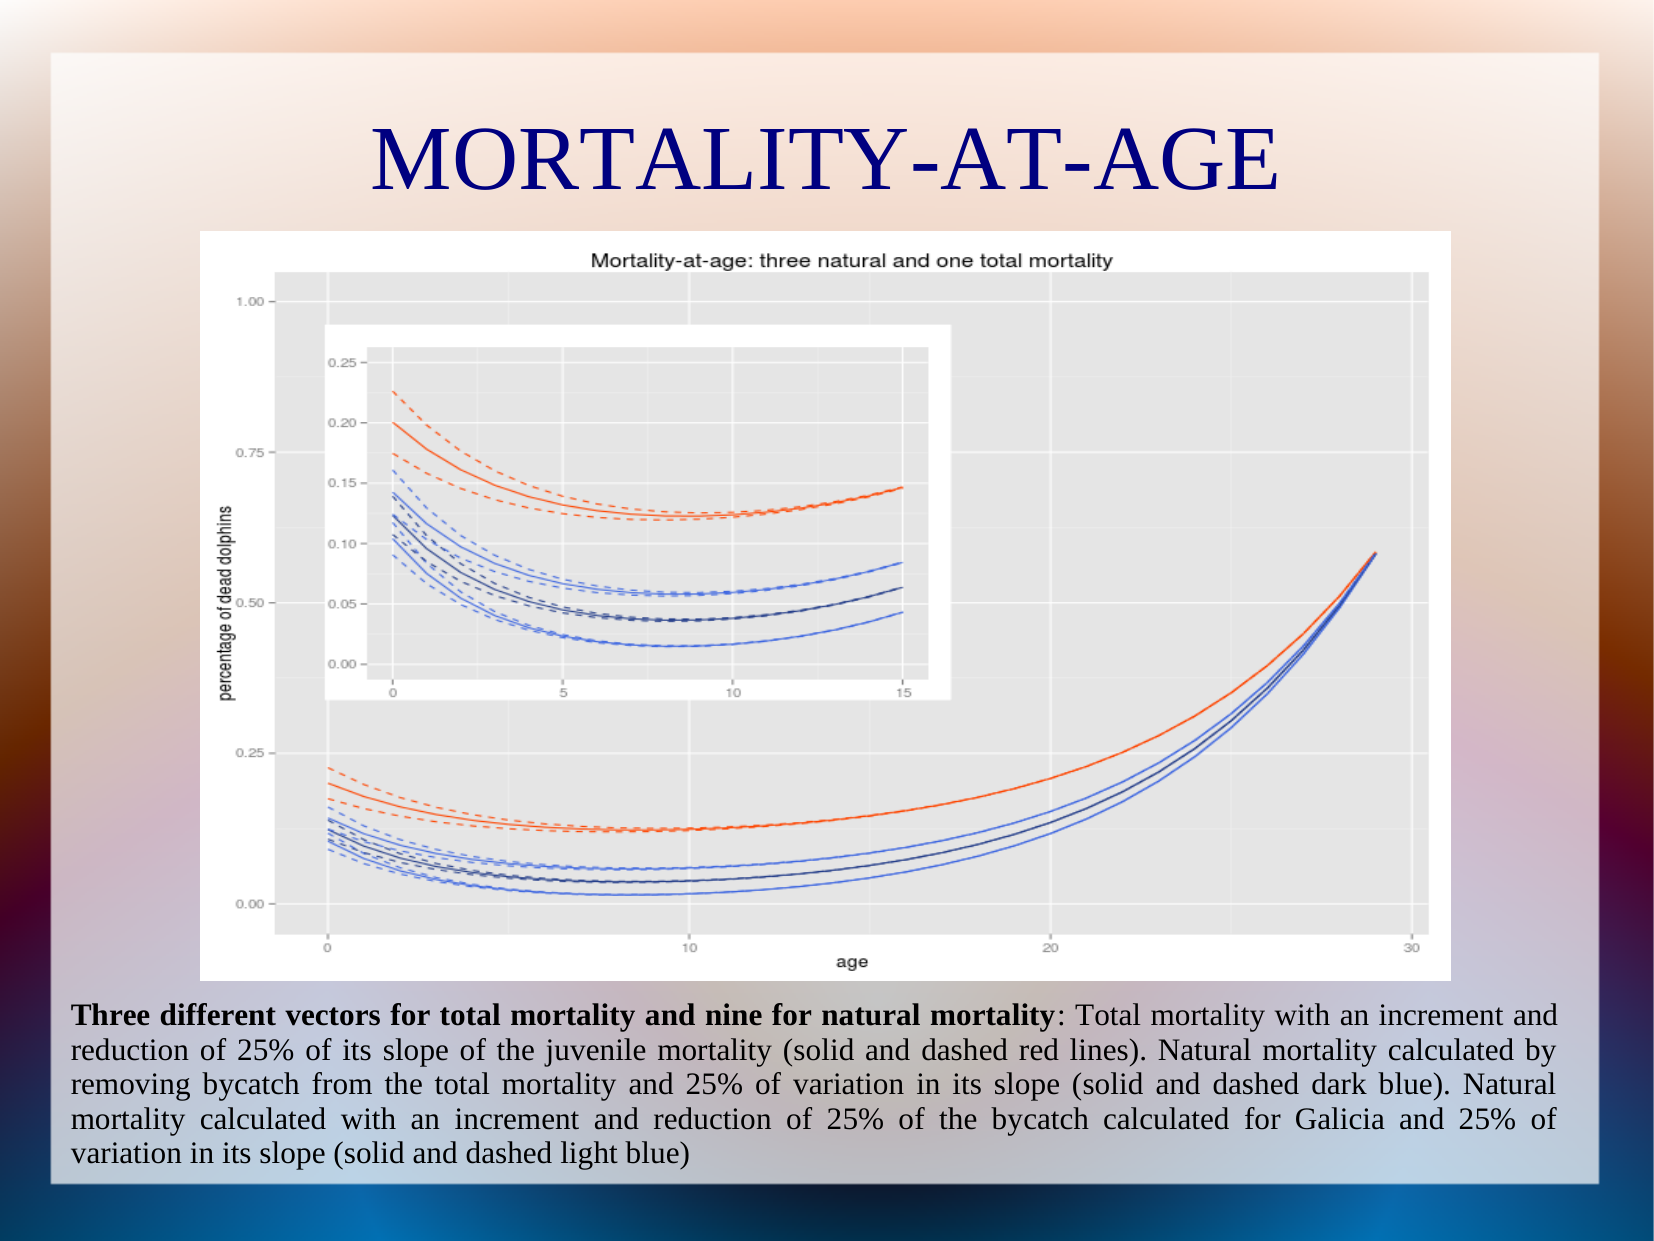

# MORTALITY-AT-AGE
Three different vectors for total mortality and nine for natural mortality: Total mortality with an increment and reduction of 25% of its slope of the juvenile mortality (solid and dashed red lines). Natural mortality calculated by removing bycatch from the total mortality and 25% of variation in its slope (solid and dashed dark blue). Natural mortality calculated with an increment and reduction of 25% of the bycatch calculated for Galicia and 25% of variation in its slope (solid and dashed light blue)